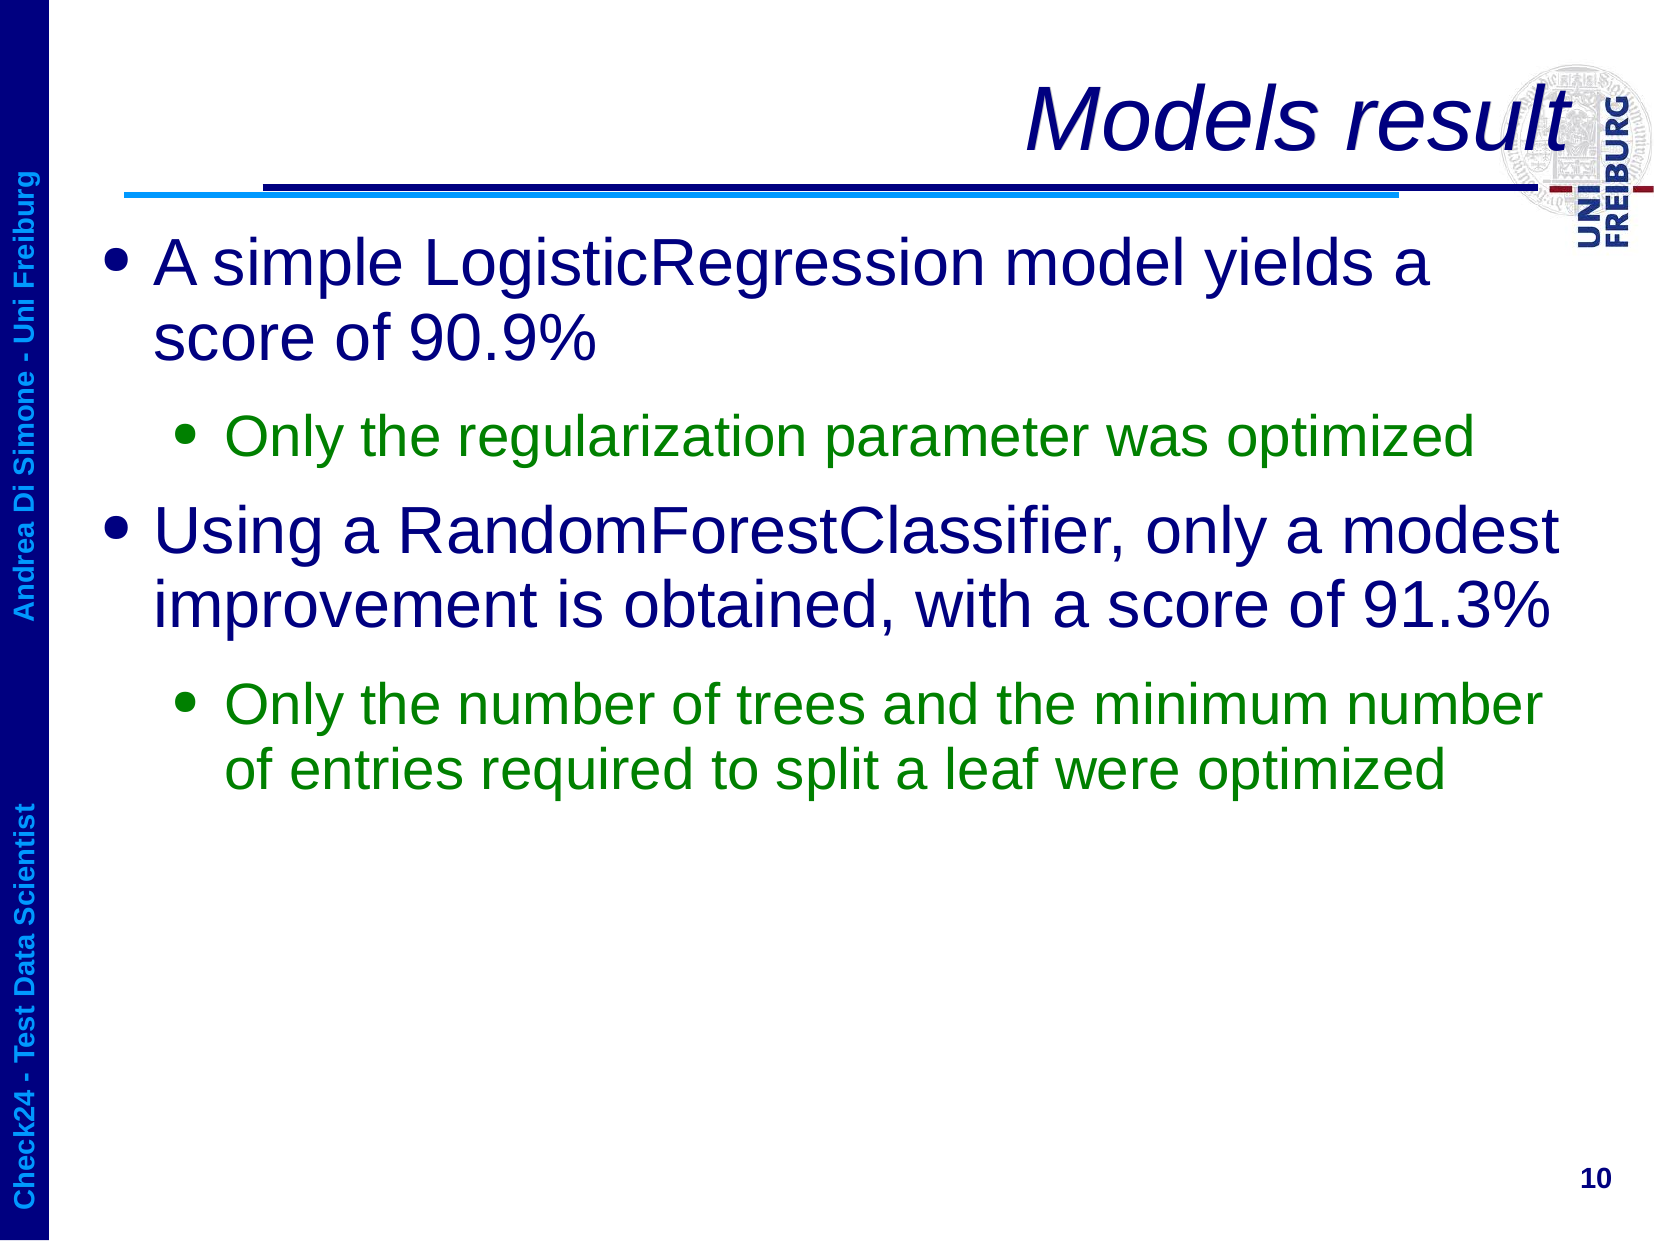

# Models result
A simple LogisticRegression model yields a score of 90.9%
Only the regularization parameter was optimized
Using a RandomForestClassifier, only a modest improvement is obtained, with a score of 91.3%
Only the number of trees and the minimum number of entries required to split a leaf were optimized
Andrea Di Simone - Uni Freiburg
Check24 - Test Data Scientist
10